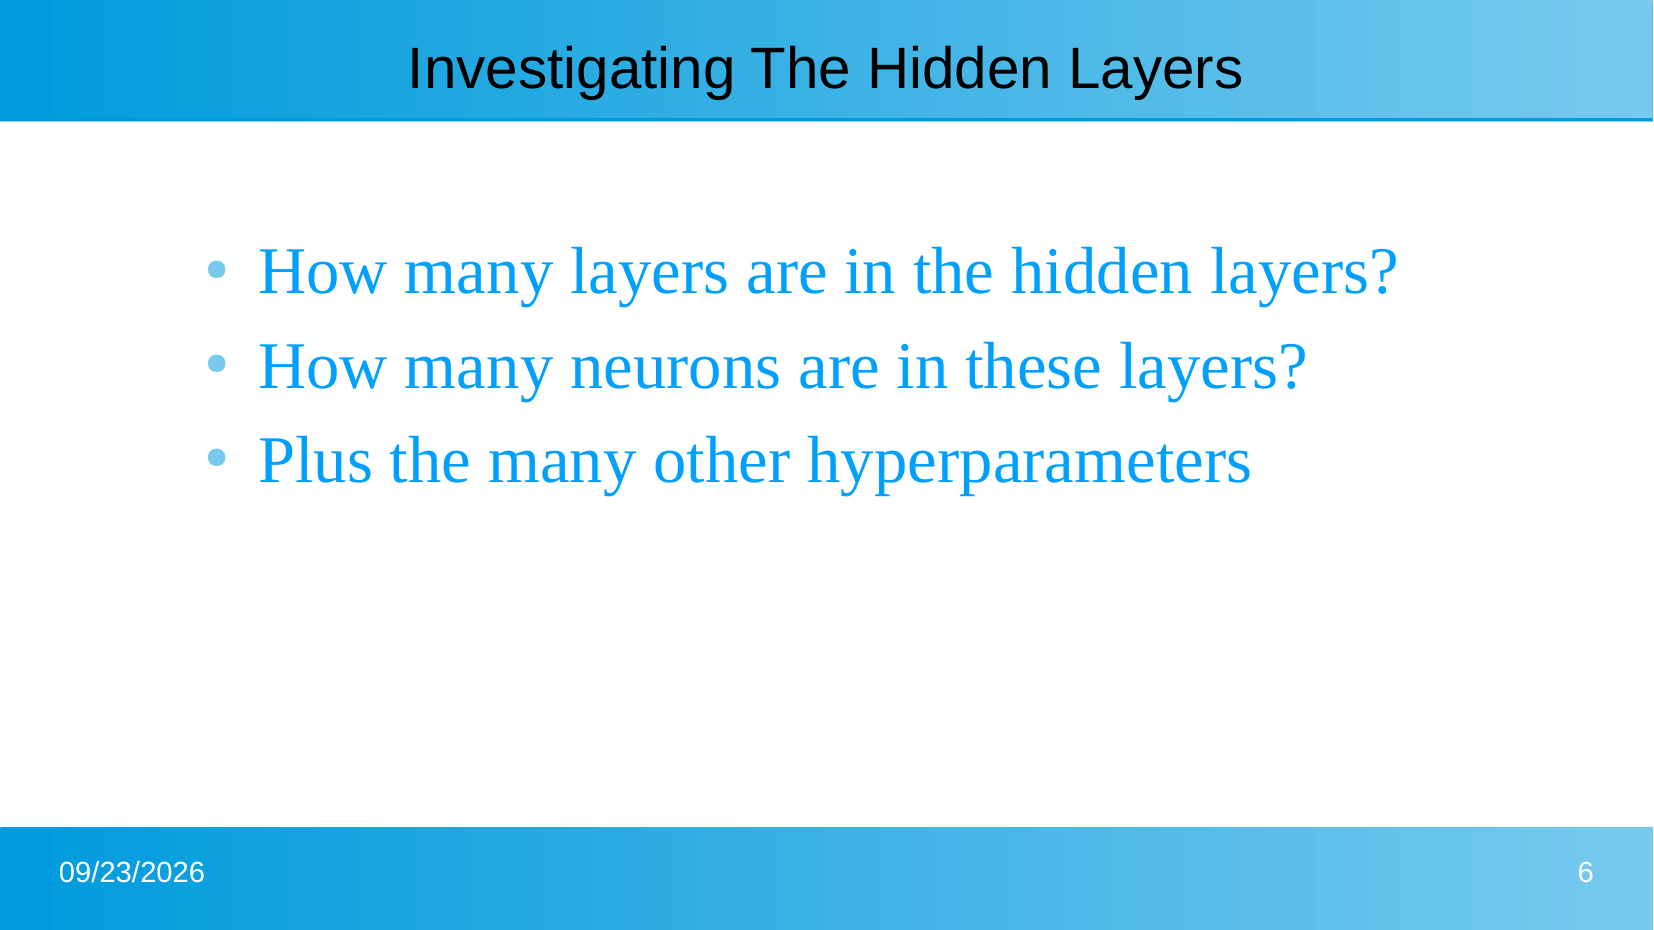

# Investigating The Hidden Layers
How many layers are in the hidden layers?
How many neurons are in these layers?
Plus the many other hyperparameters
6